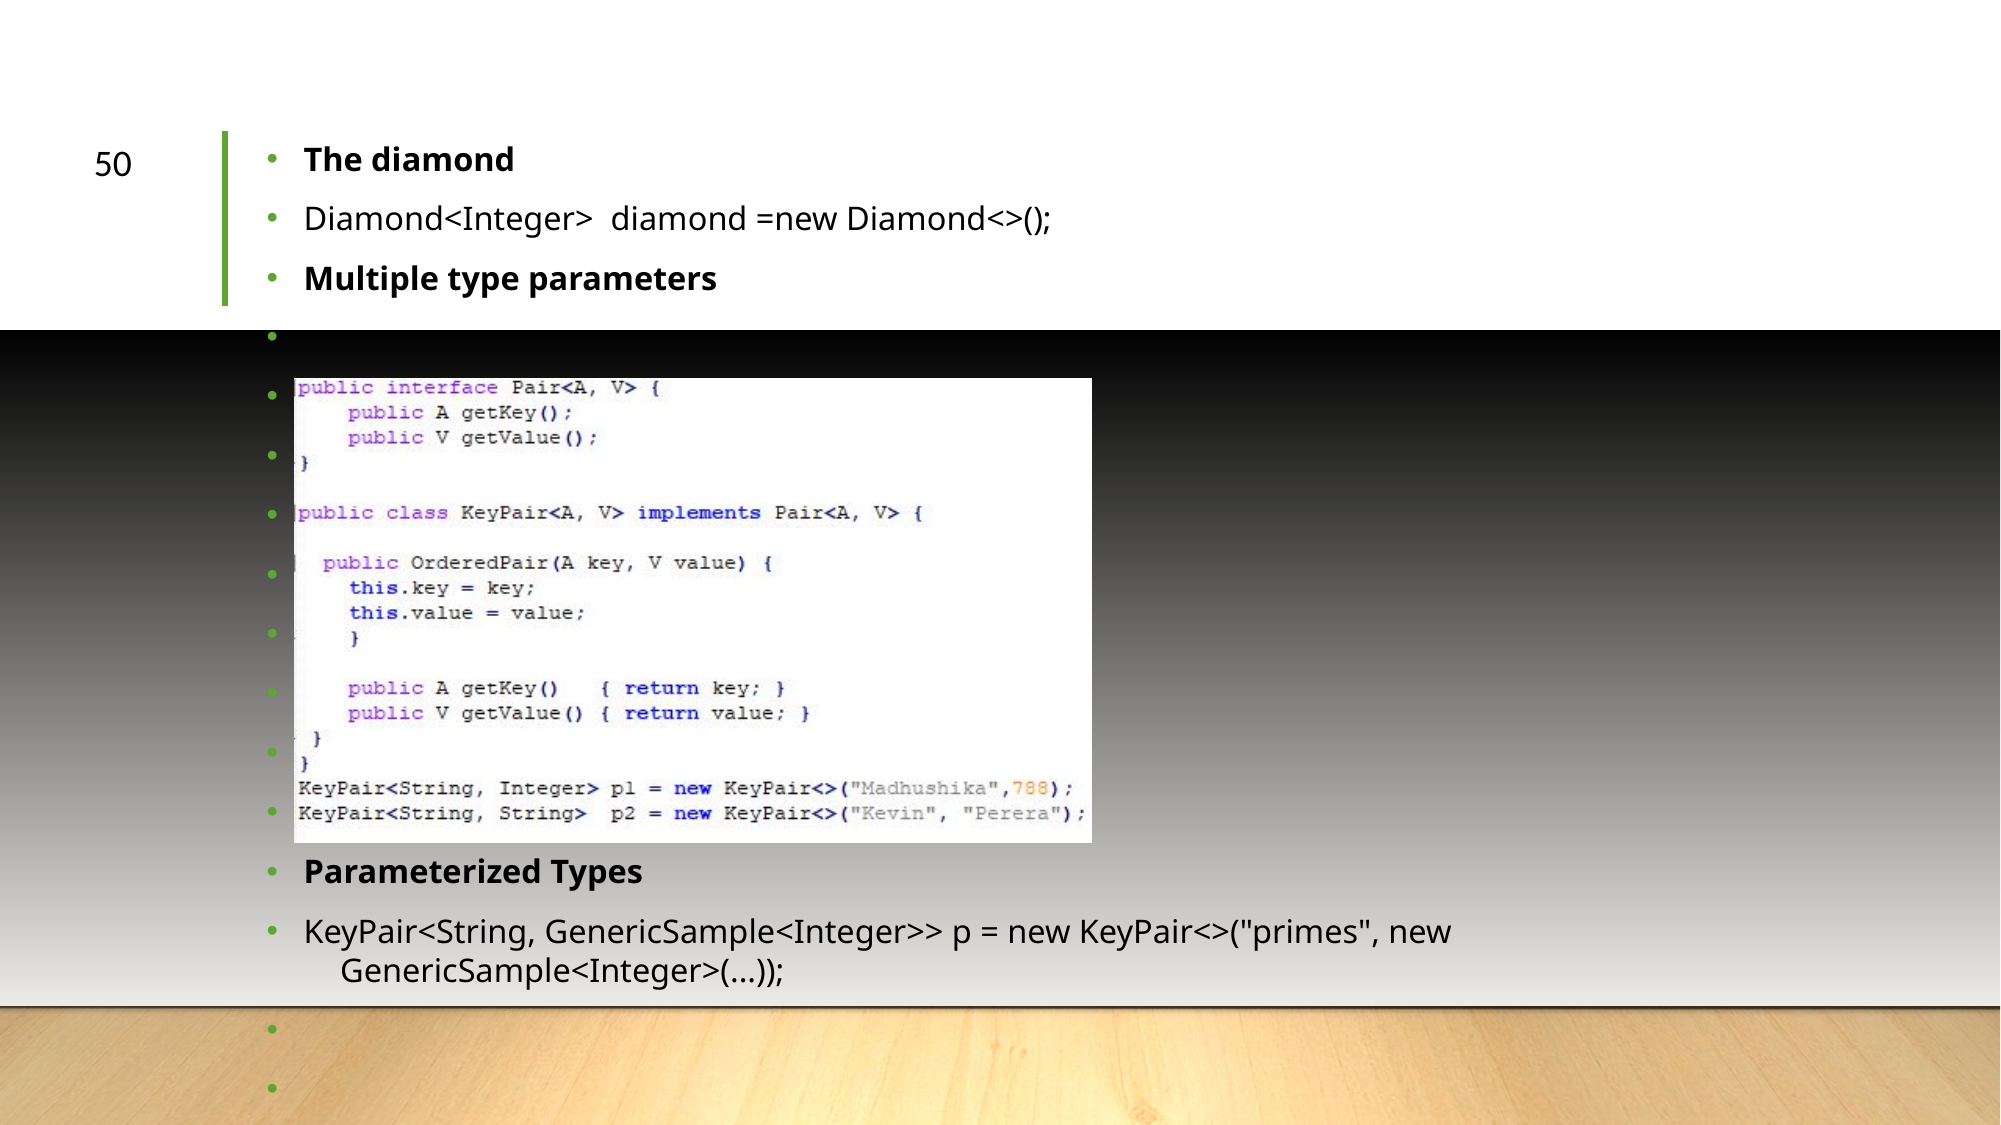

# The diamond
Diamond<Integer> diamond =new Diamond<>();
Multiple type parameters
Parameterized Types
KeyPair<String, GenericSample<Integer>> p = new KeyPair<>("primes", new GenericSample<Integer>(...));